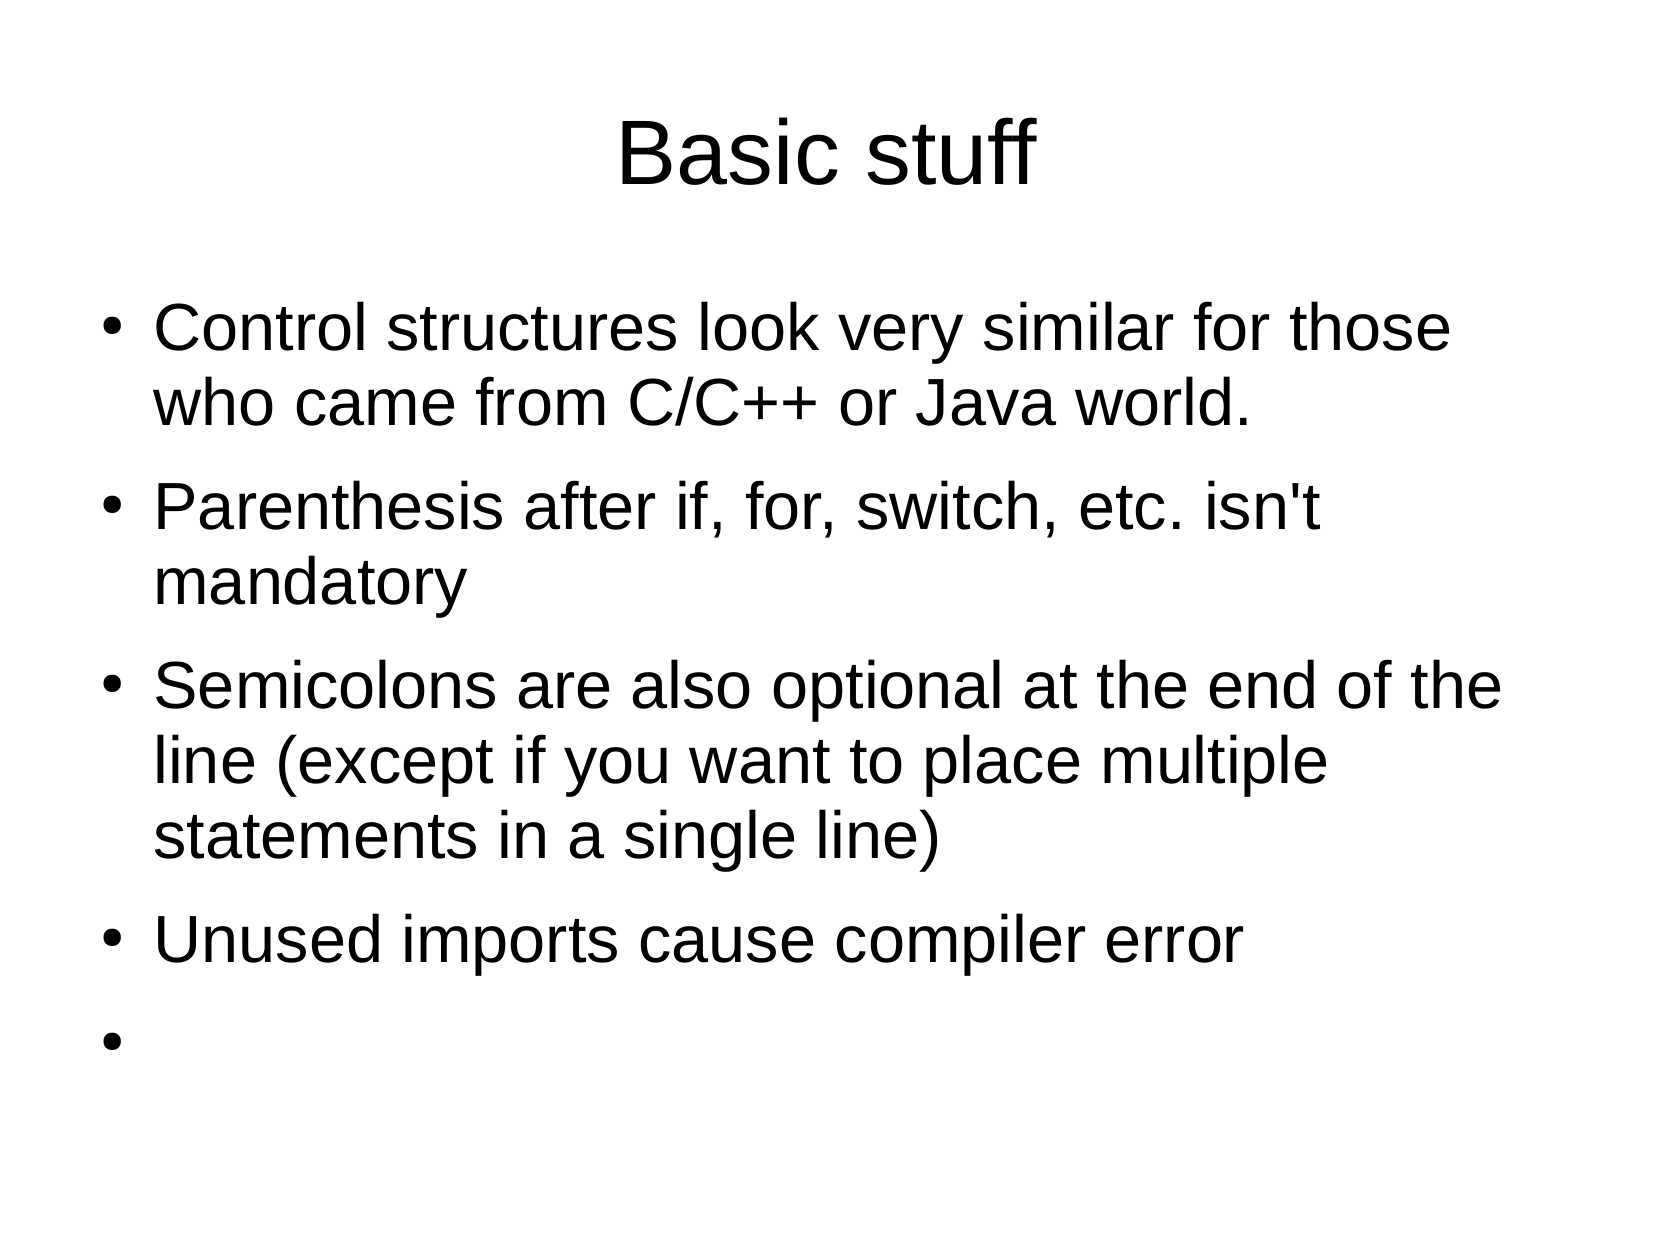

# Basic stuff
Control structures look very similar for those who came from C/C++ or Java world.
Parenthesis after if, for, switch, etc. isn't mandatory
Semicolons are also optional at the end of the line (except if you want to place multiple statements in a single line)
Unused imports cause compiler error